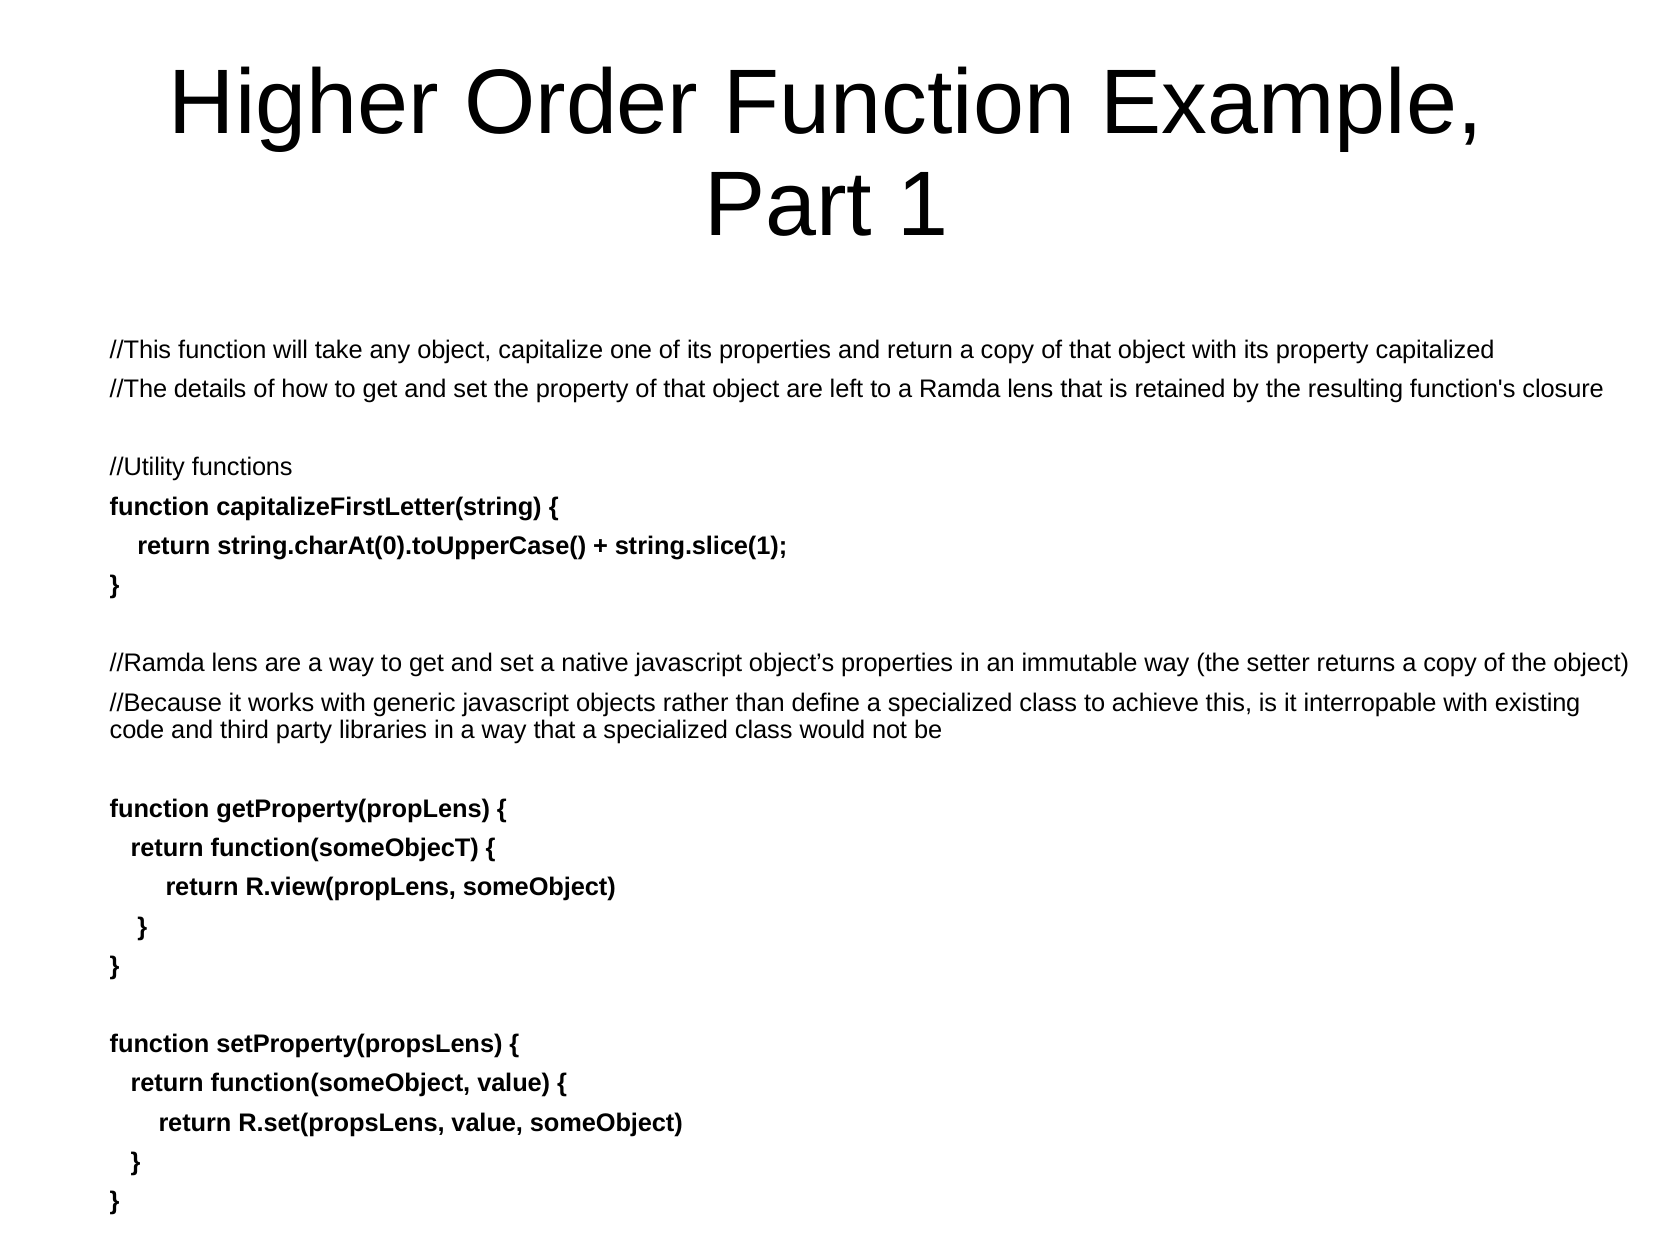

# Higher Order Function Example, Part 1
//This function will take any object, capitalize one of its properties and return a copy of that object with its property capitalized
//The details of how to get and set the property of that object are left to a Ramda lens that is retained by the resulting function's closure
//Utility functions
function capitalizeFirstLetter(string) {
 return string.charAt(0).toUpperCase() + string.slice(1);
}
//Ramda lens are a way to get and set a native javascript object’s properties in an immutable way (the setter returns a copy of the object)
//Because it works with generic javascript objects rather than define a specialized class to achieve this, is it interropable with existing code and third party libraries in a way that a specialized class would not be
function getProperty(propLens) {
 return function(someObjecT) {
 return R.view(propLens, someObject)
 }
}
function setProperty(propsLens) {
 return function(someObject, value) {
 return R.set(propsLens, value, someObject)
 }
}